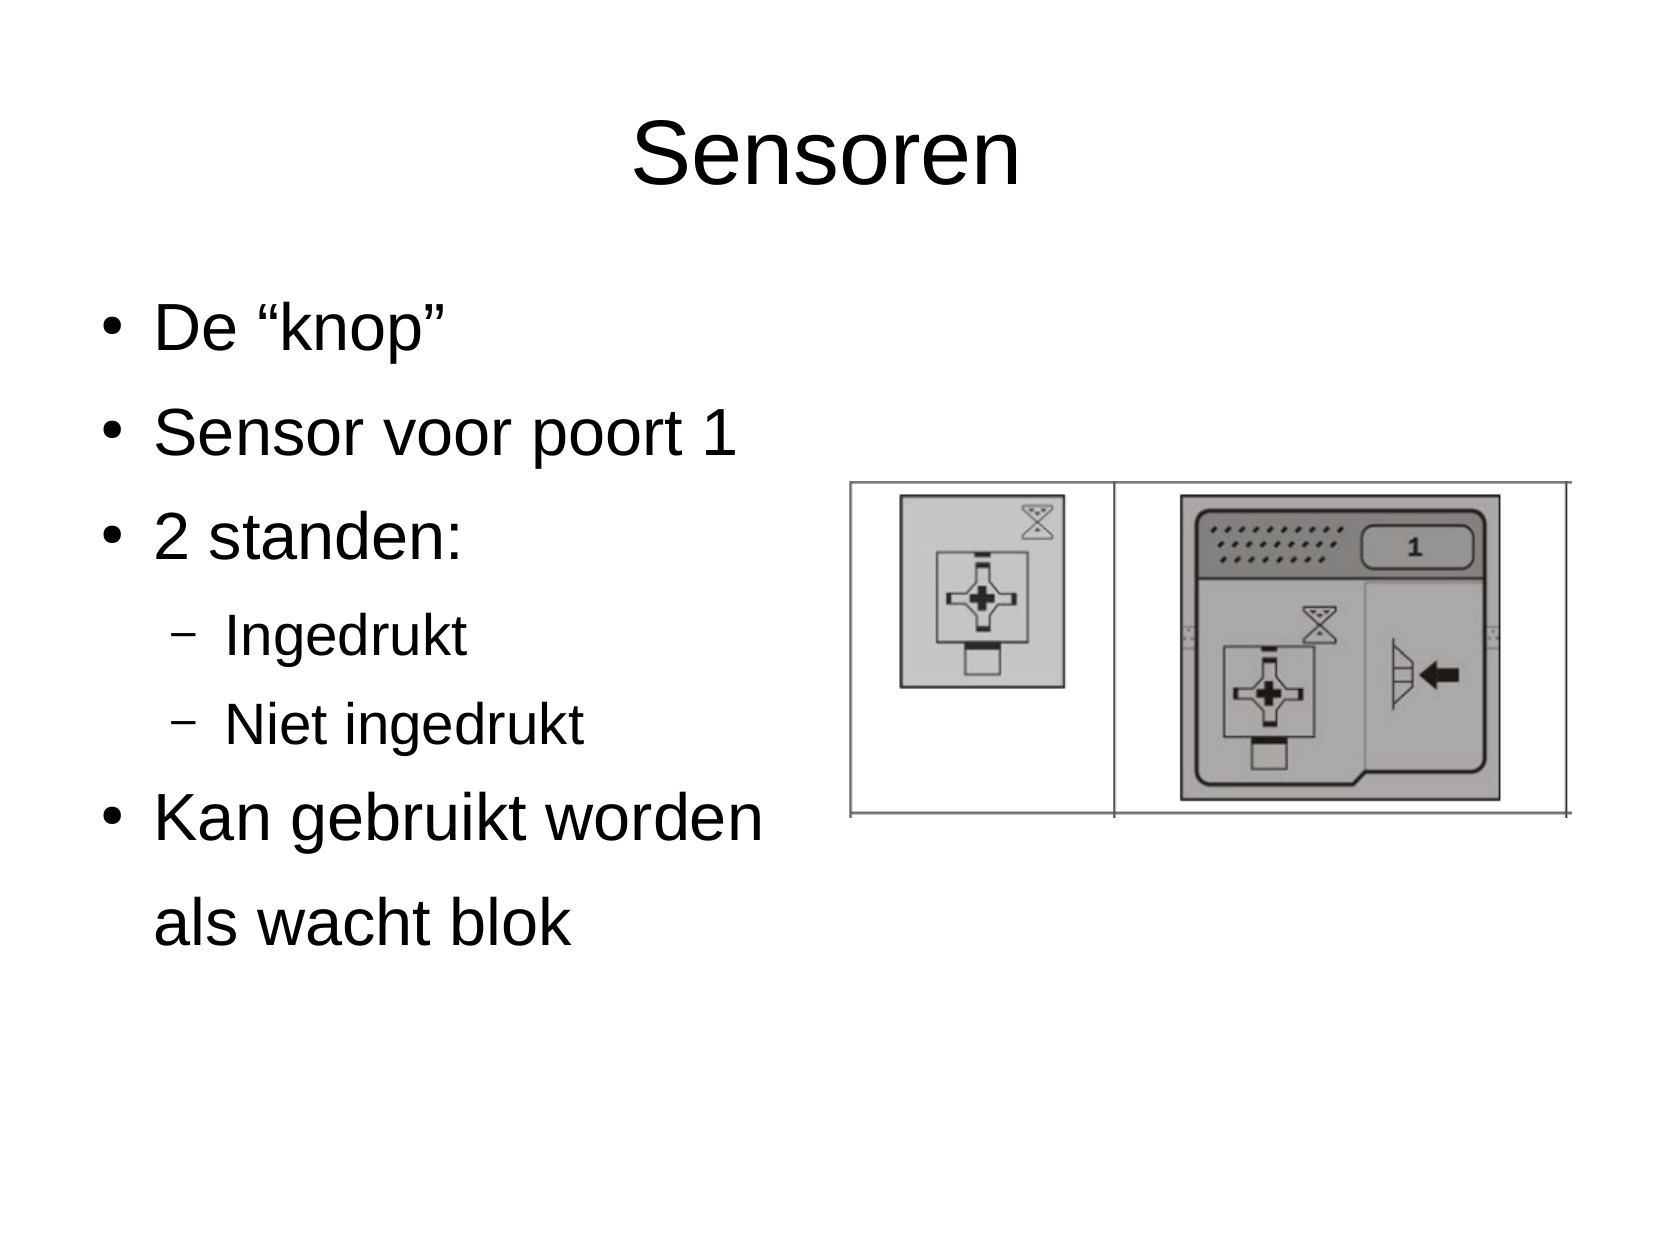

# Sensoren
De “knop”
Sensor voor poort 1
2 standen:
Ingedrukt
Niet ingedrukt
Kan gebruikt worden
als wacht blok